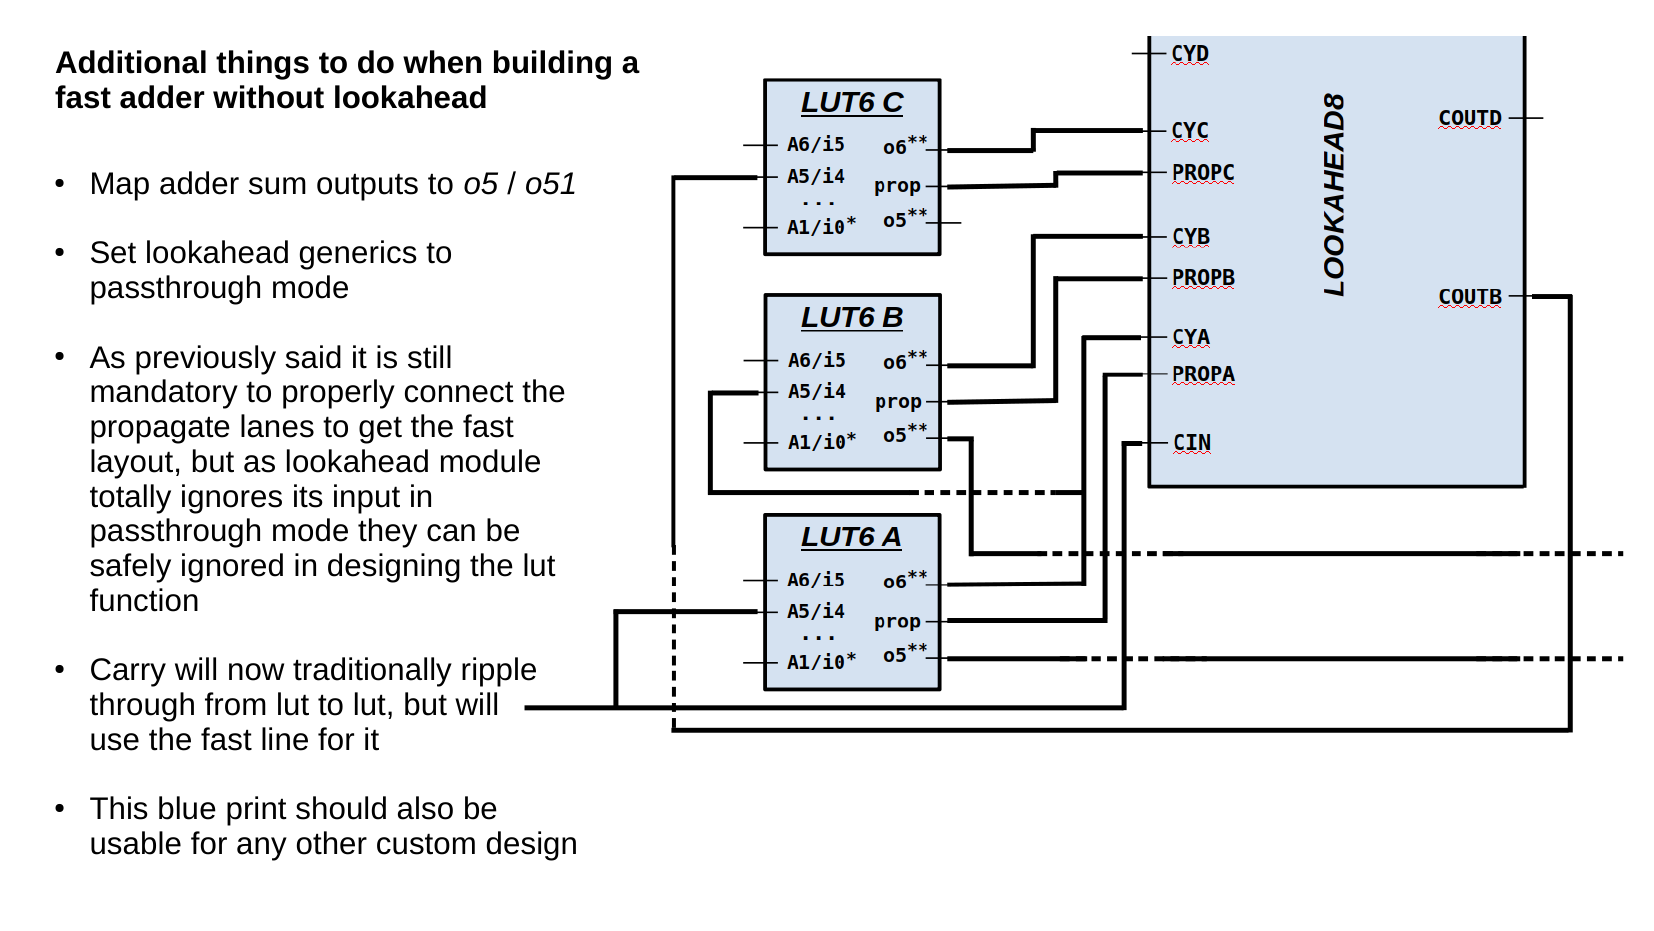

Additional things to do when building a fast adder without lookahead
Map adder sum outputs to o5 / o51
Set lookahead generics to passthrough mode
As previously said it is still mandatory to properly connect the propagate lanes to get the fast layout, but as lookahead module totally ignores its input in passthrough mode they can be safely ignored in designing the lut function
Carry will now traditionally ripple through from lut to lut, but will
use the fast line for it
This blue print should also be usable for any other custom design